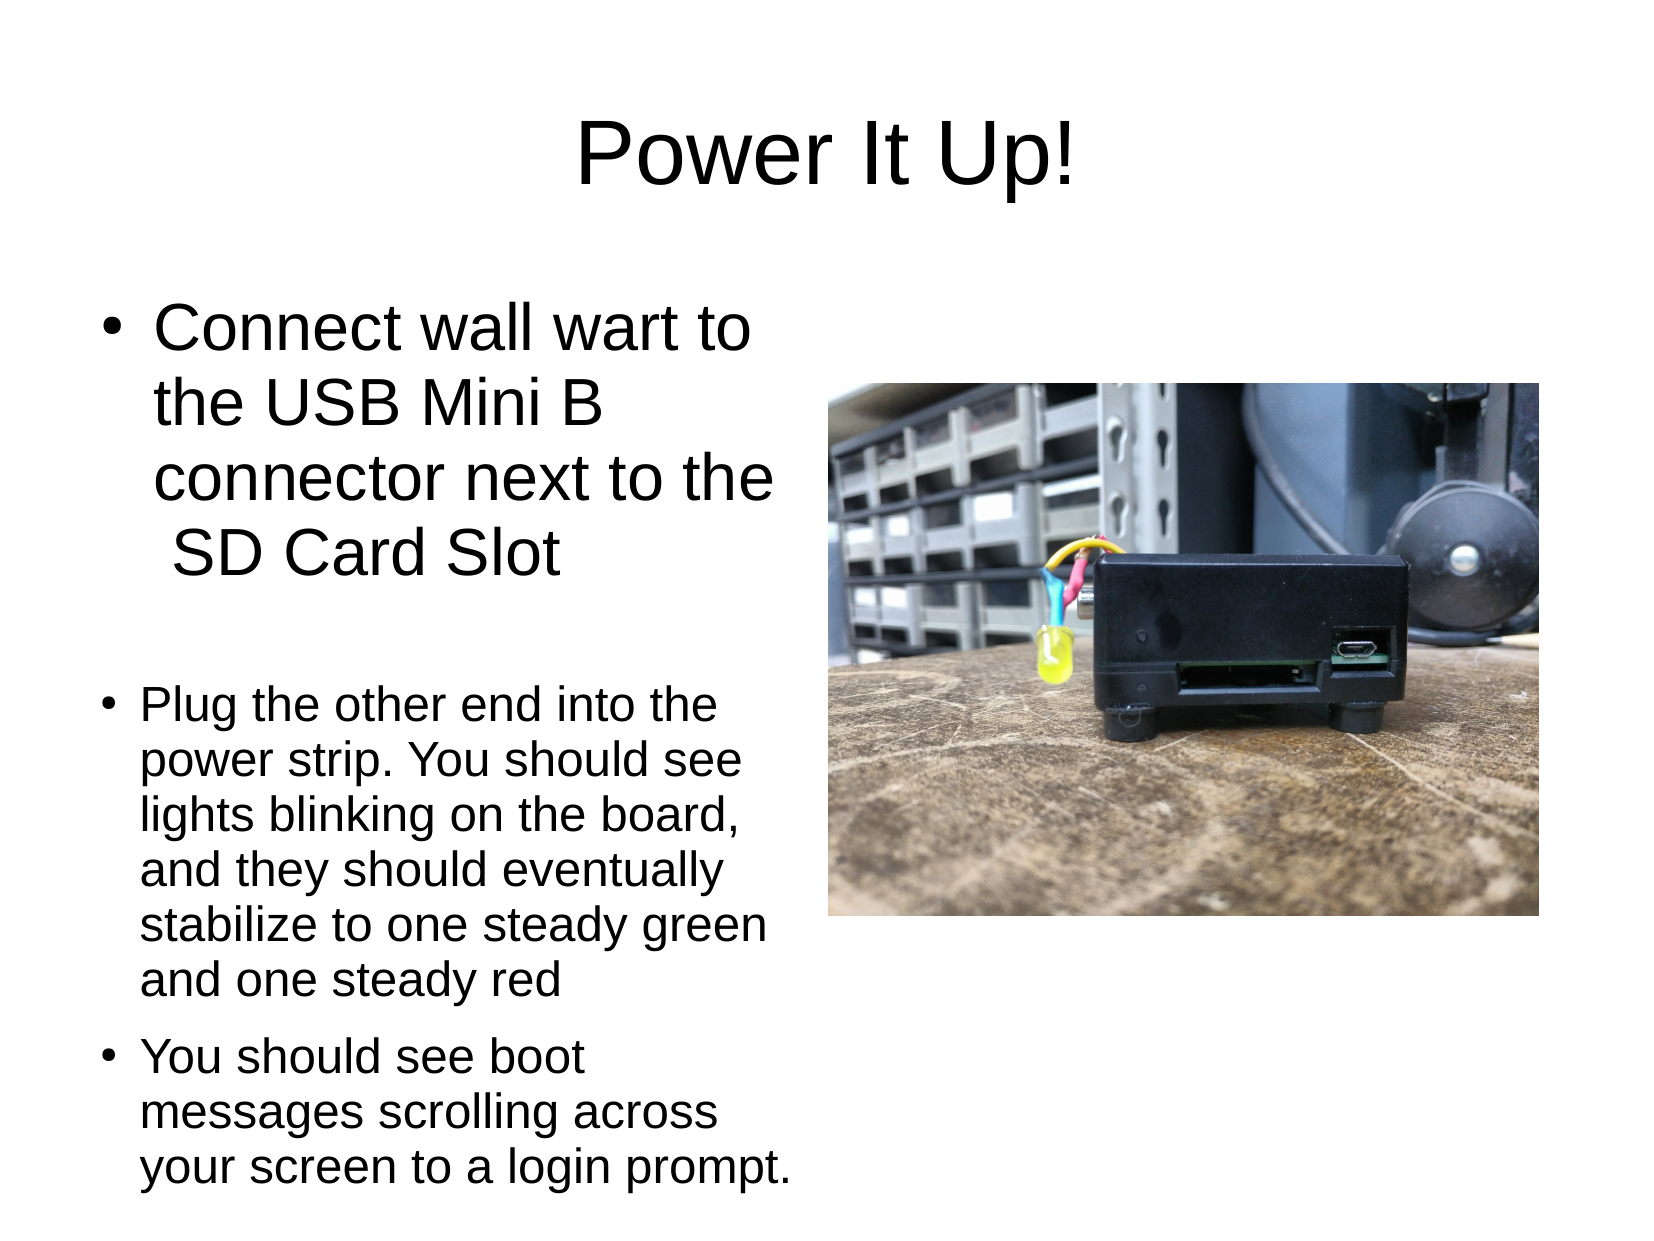

# Power It Up!
Connect wall wart to the USB Mini B connector next to the SD Card Slot
Plug the other end into the power strip. You should see lights blinking on the board, and they should eventually stabilize to one steady green and one steady red
You should see boot messages scrolling across your screen to a login prompt.